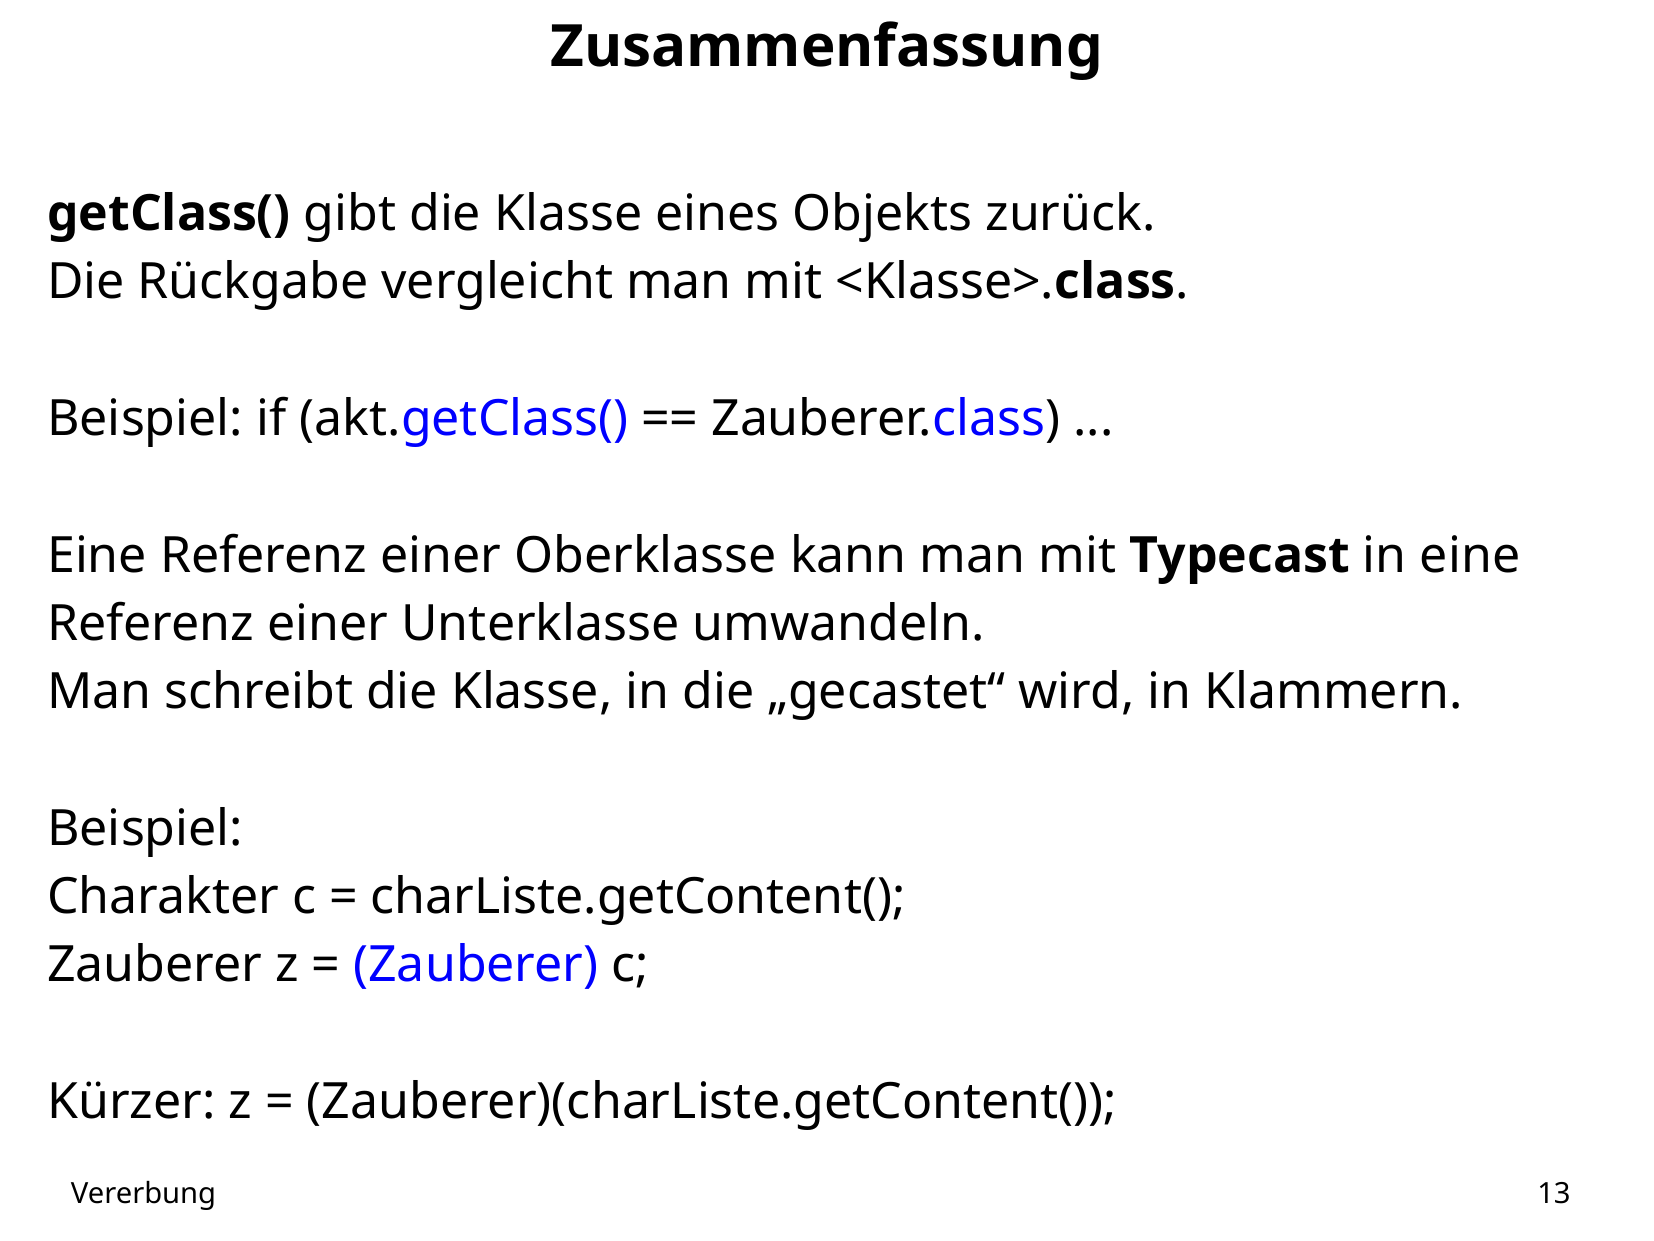

# Zusammenfassung
getClass() gibt die Klasse eines Objekts zurück.
Die Rückgabe vergleicht man mit <Klasse>.class.
Beispiel: if (akt.getClass() == Zauberer.class) ...
Eine Referenz einer Oberklasse kann man mit Typecast in eine Referenz einer Unterklasse umwandeln.
Man schreibt die Klasse, in die „gecastet“ wird, in Klammern.
Beispiel:
Charakter c = charListe.getContent();
Zauberer z = (Zauberer) c;
Kürzer: z = (Zauberer)(charListe.getContent());
Vererbung
13